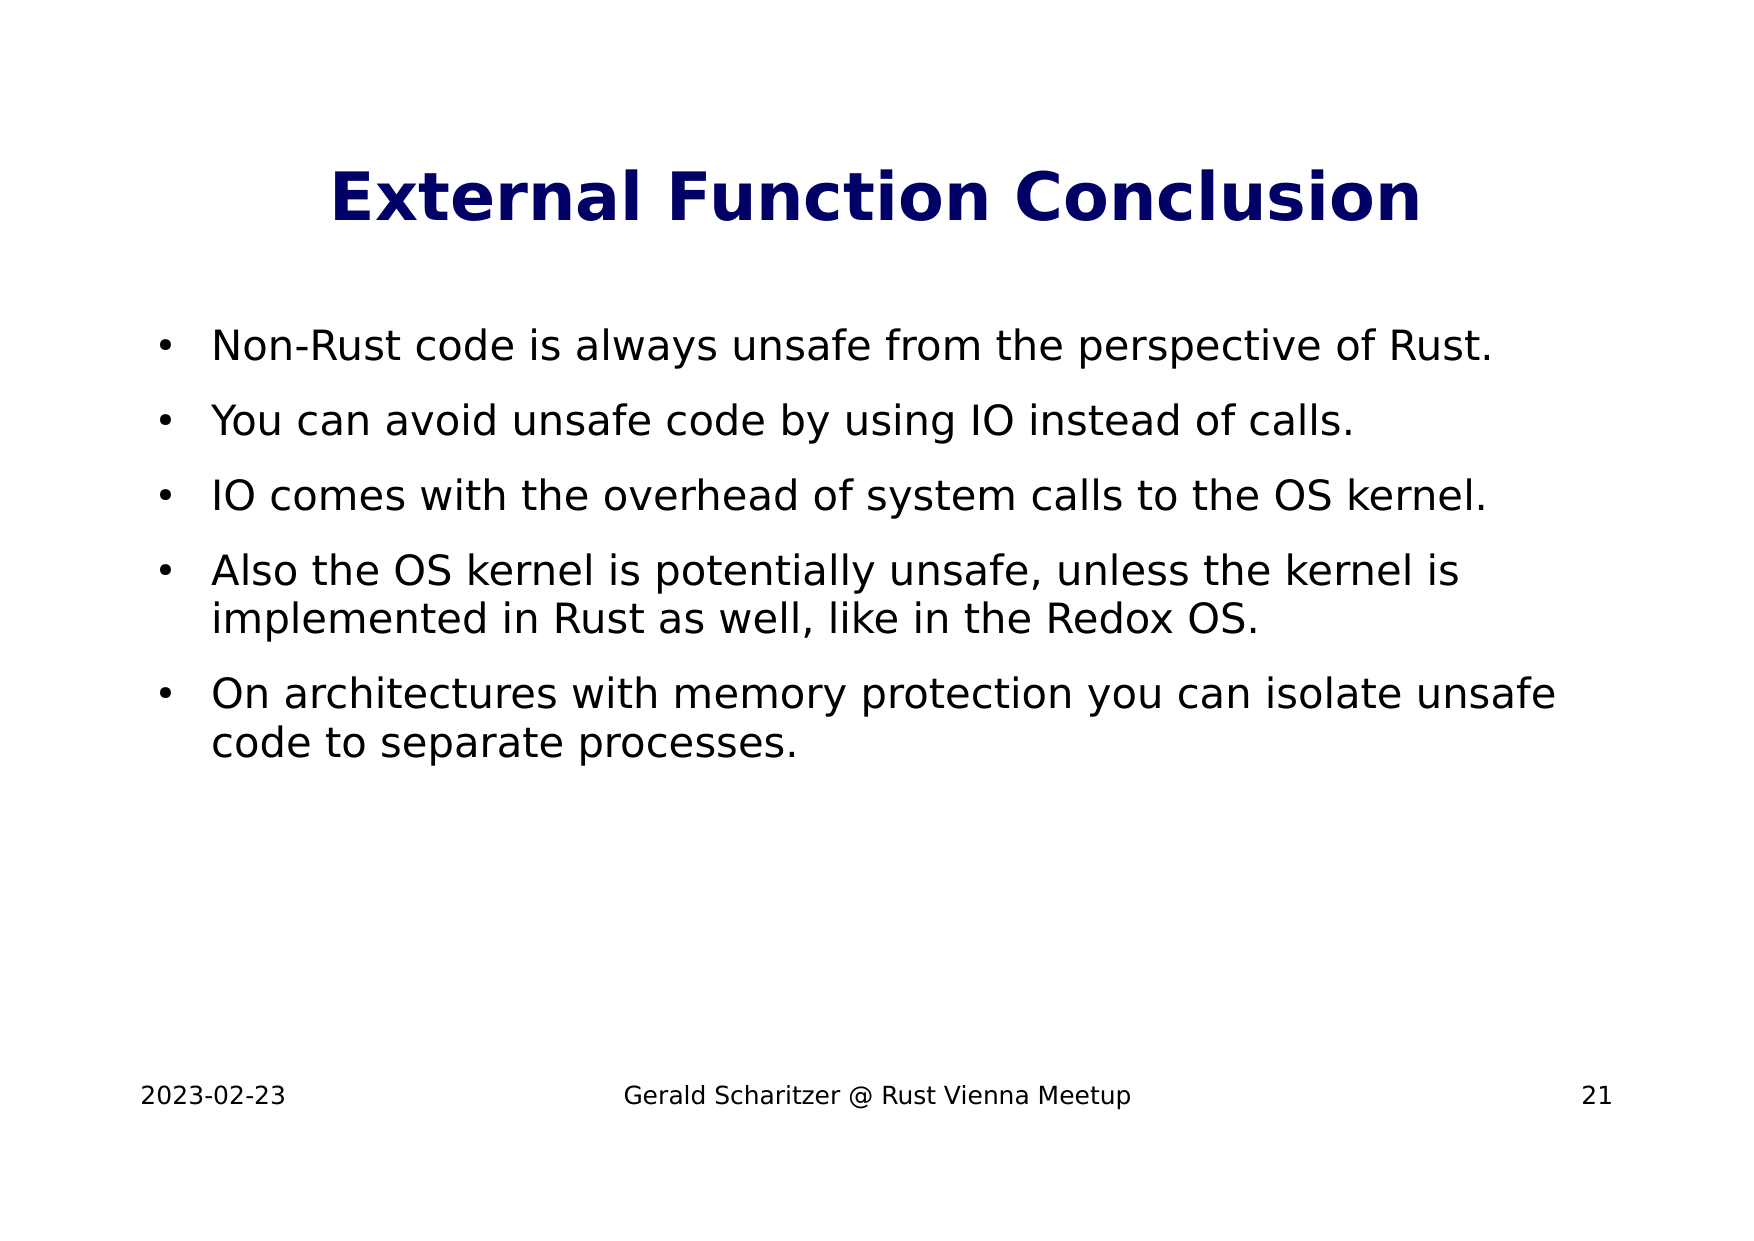

# External Function Conclusion
Non-Rust code is always unsafe from the perspective of Rust.
You can avoid unsafe code by using IO instead of calls.
IO comes with the overhead of system calls to the OS kernel.
Also the OS kernel is potentially unsafe, unless the kernel is implemented in Rust as well, like in the Redox OS.
On architectures with memory protection you can isolate unsafe code to separate processes.
2023-02-23
Gerald Scharitzer @ Rust Vienna Meetup
21